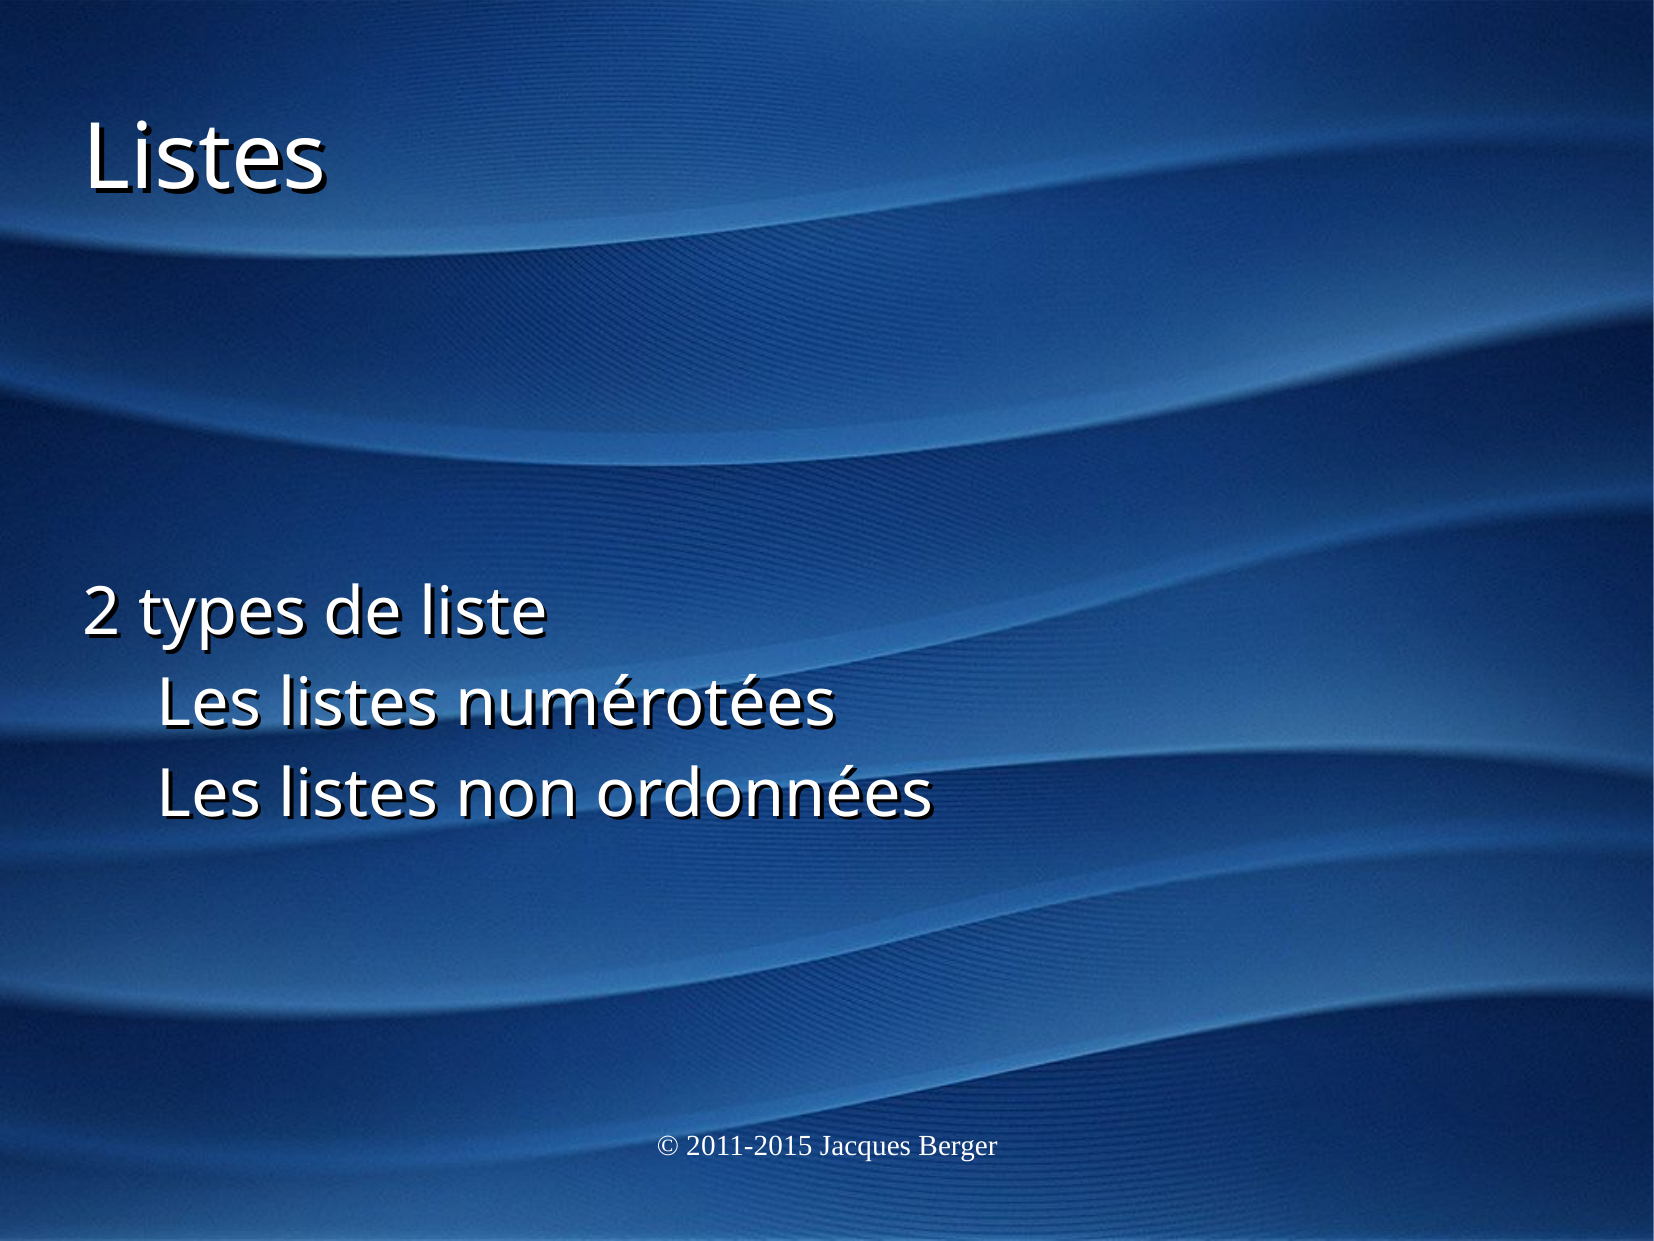

# Listes
2 types de liste
	Les listes numérotées
	Les listes non ordonnées
© 2011-2015 Jacques Berger